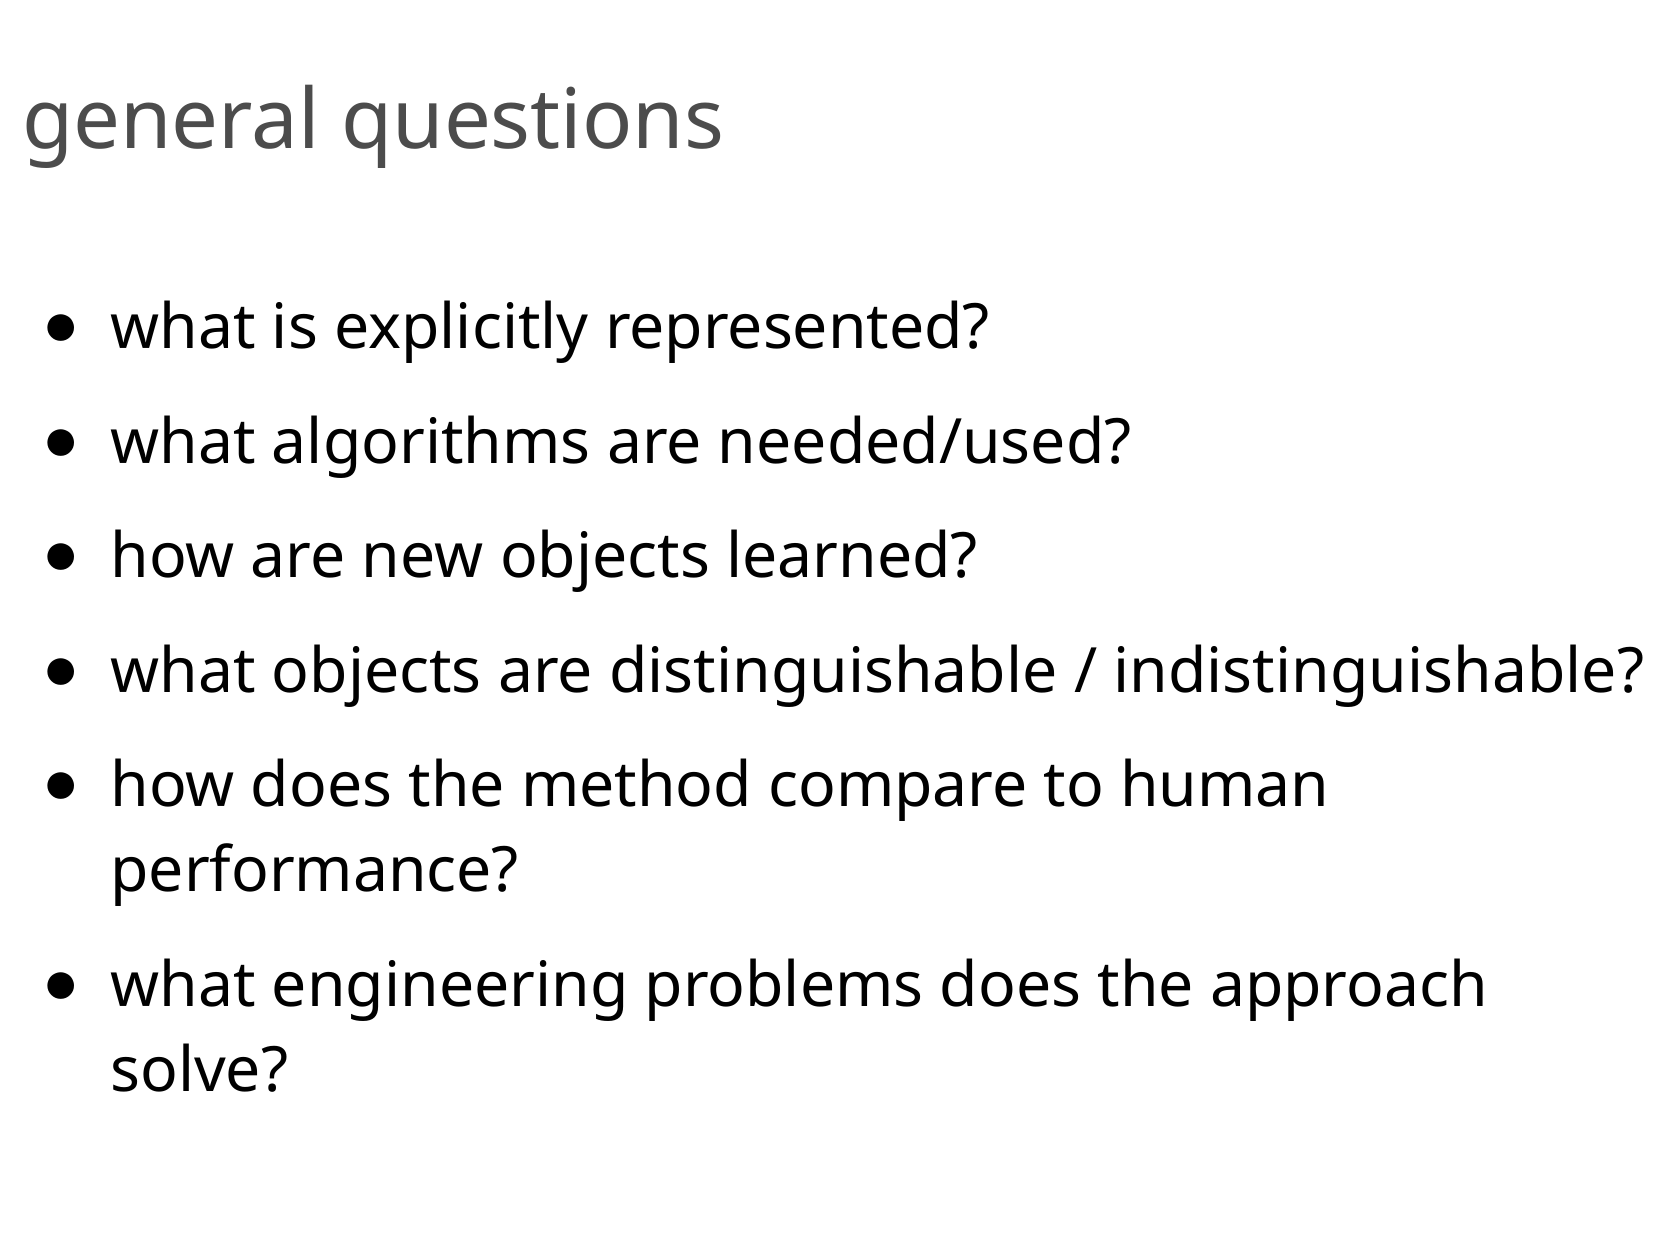

# general questions
what is explicitly represented?
what algorithms are needed/used?
how are new objects learned?
what objects are distinguishable / indistinguishable?
how does the method compare to human performance?
what engineering problems does the approach solve?